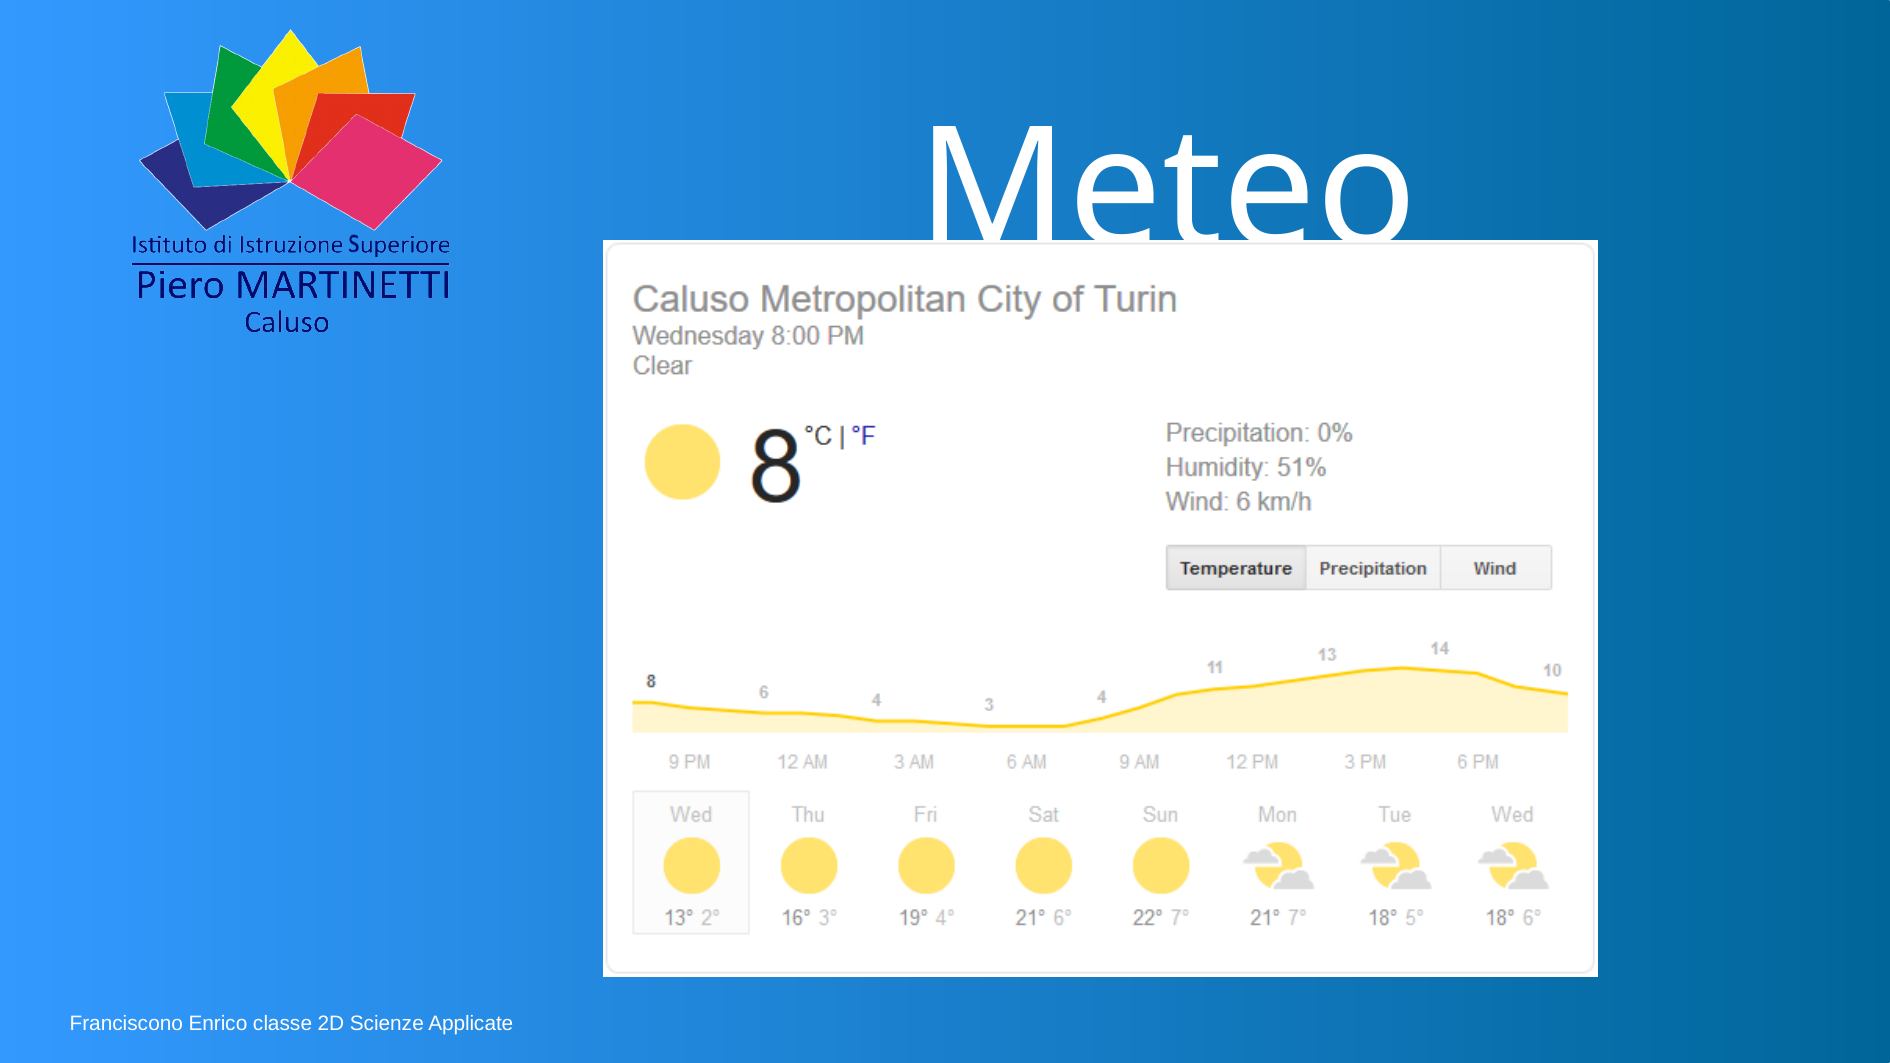

Meteo
Franciscono Enrico classe 2D Scienze Applicate